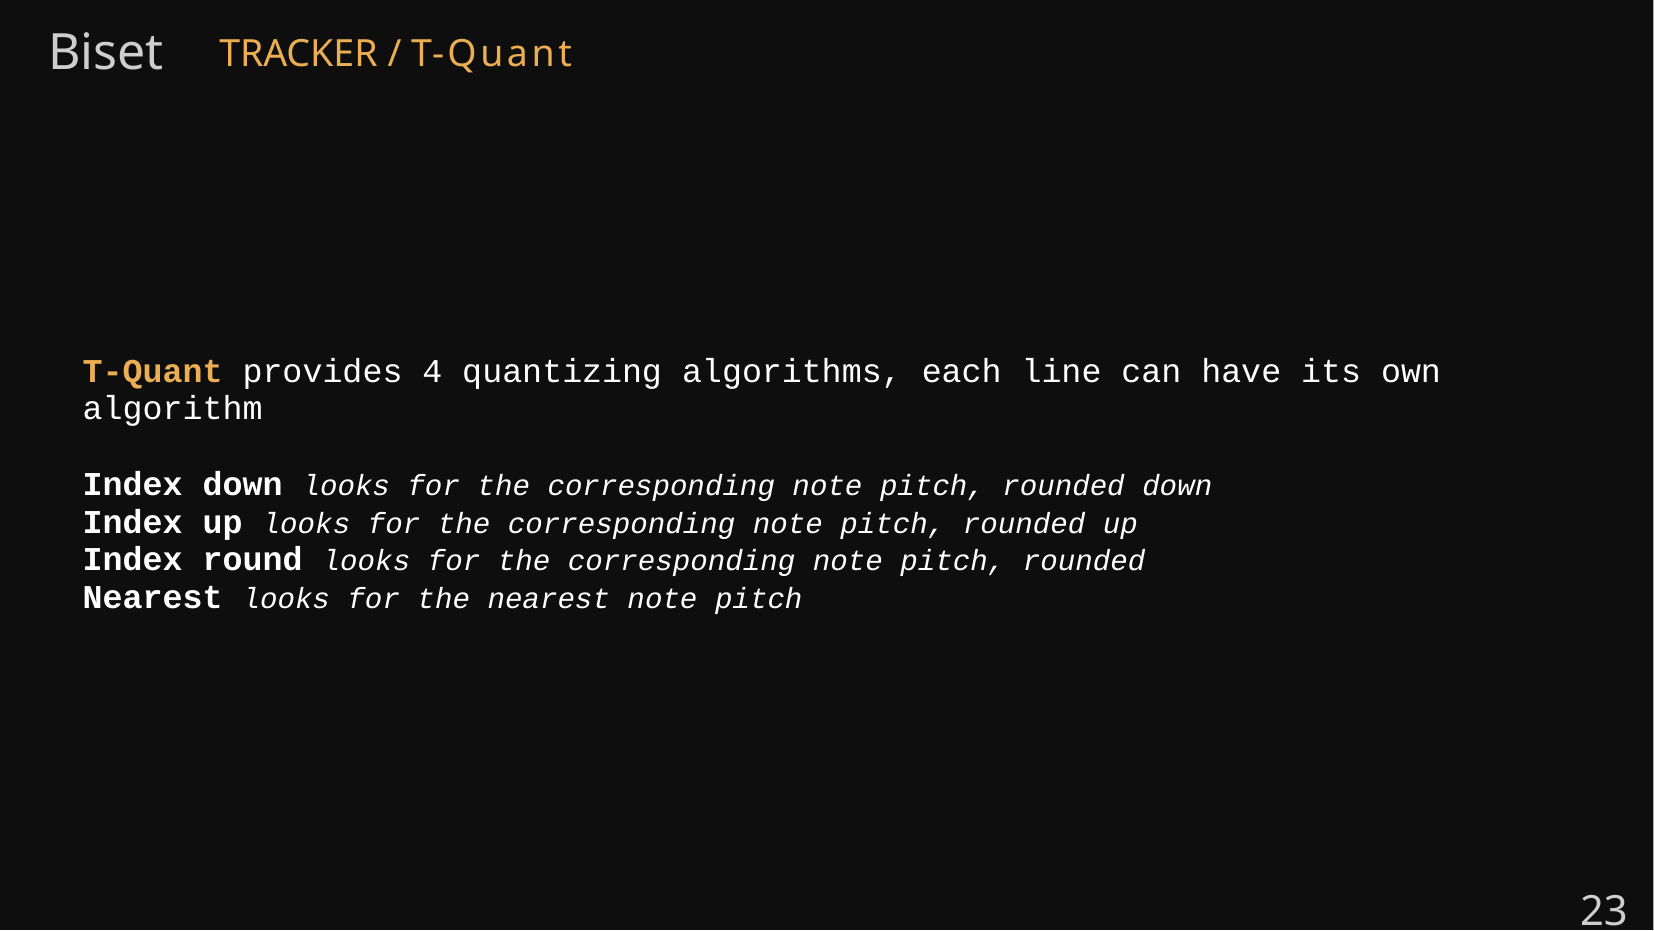

# Biset
TRACKER / T-Quant
T-Quant provides 4 quantizing algorithms, each line can have its own algorithm
Index down looks for the corresponding note pitch, rounded down
Index up looks for the corresponding note pitch, rounded up
Index round looks for the corresponding note pitch, rounded
Nearest looks for the nearest note pitch
23